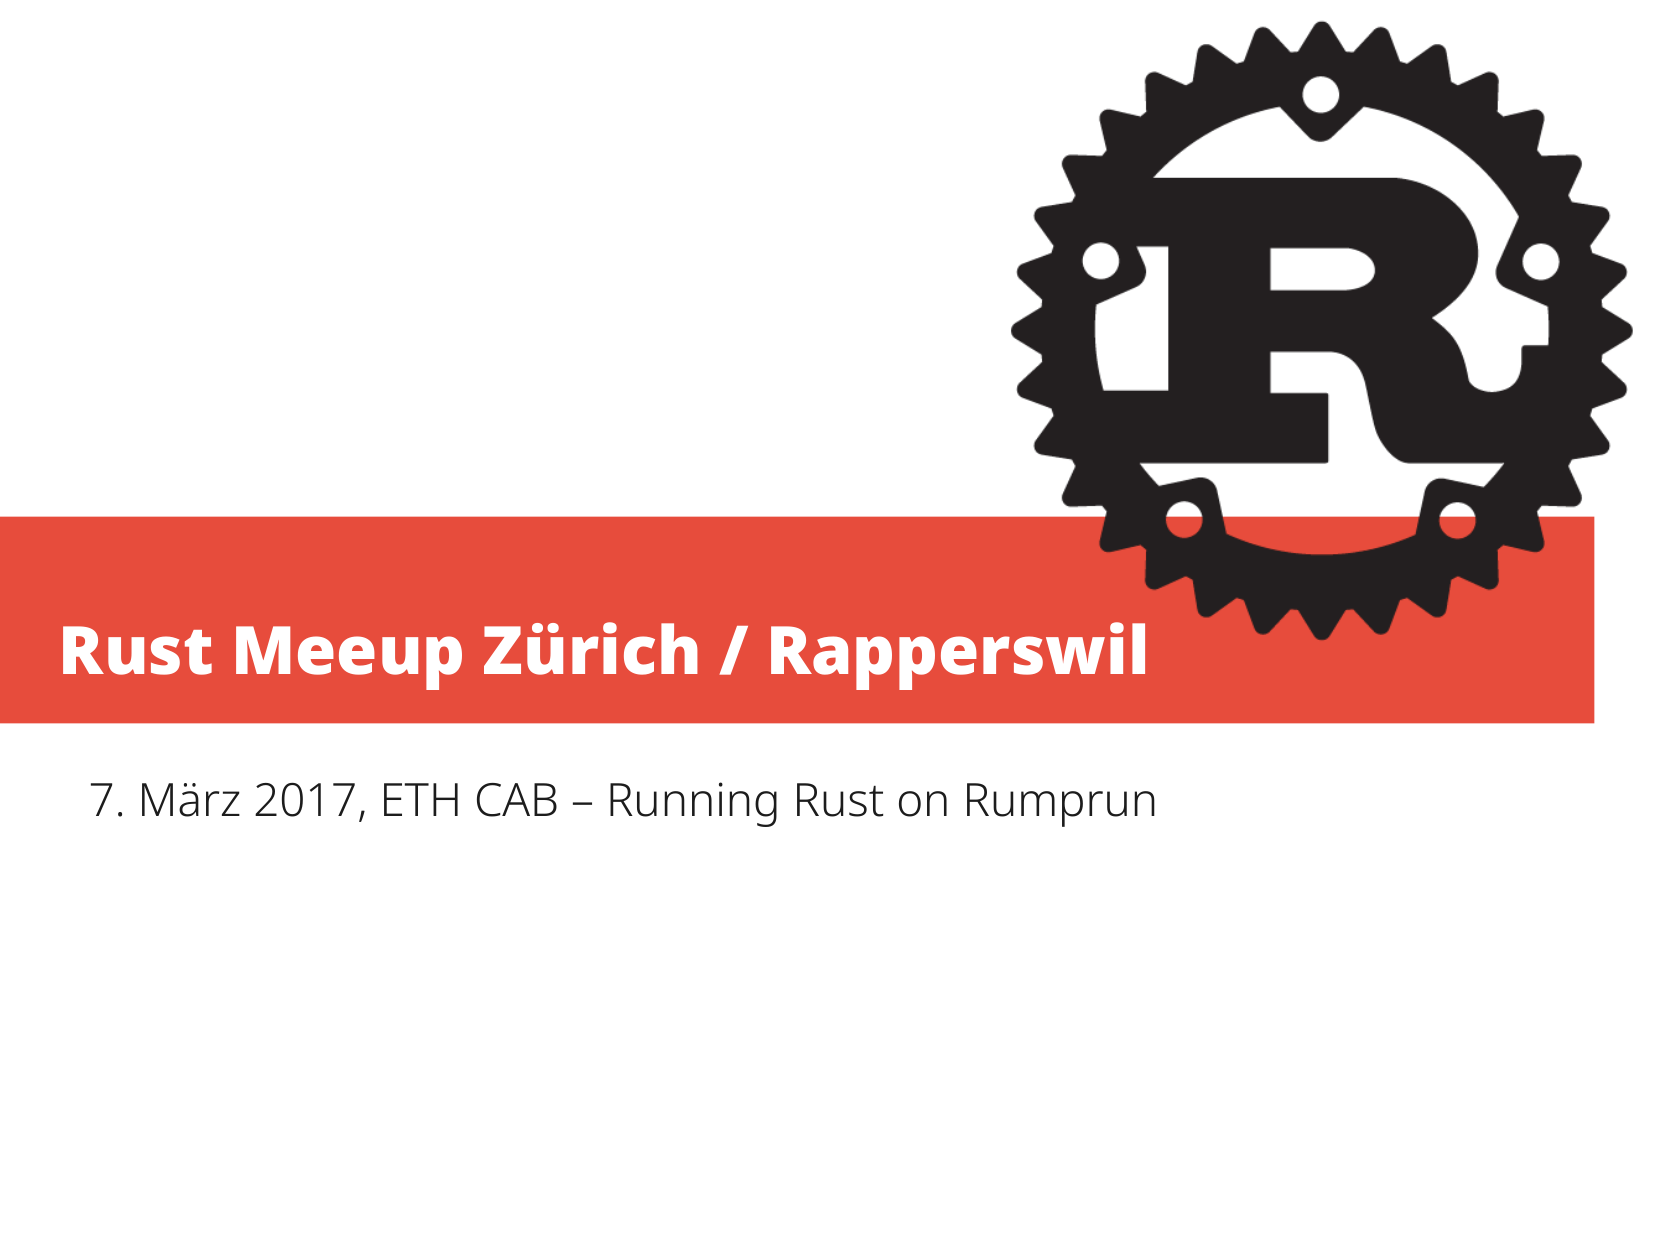

# Rust Meeup Zürich / Rapperswil
7. März 2017, ETH CAB – Running Rust on Rumprun